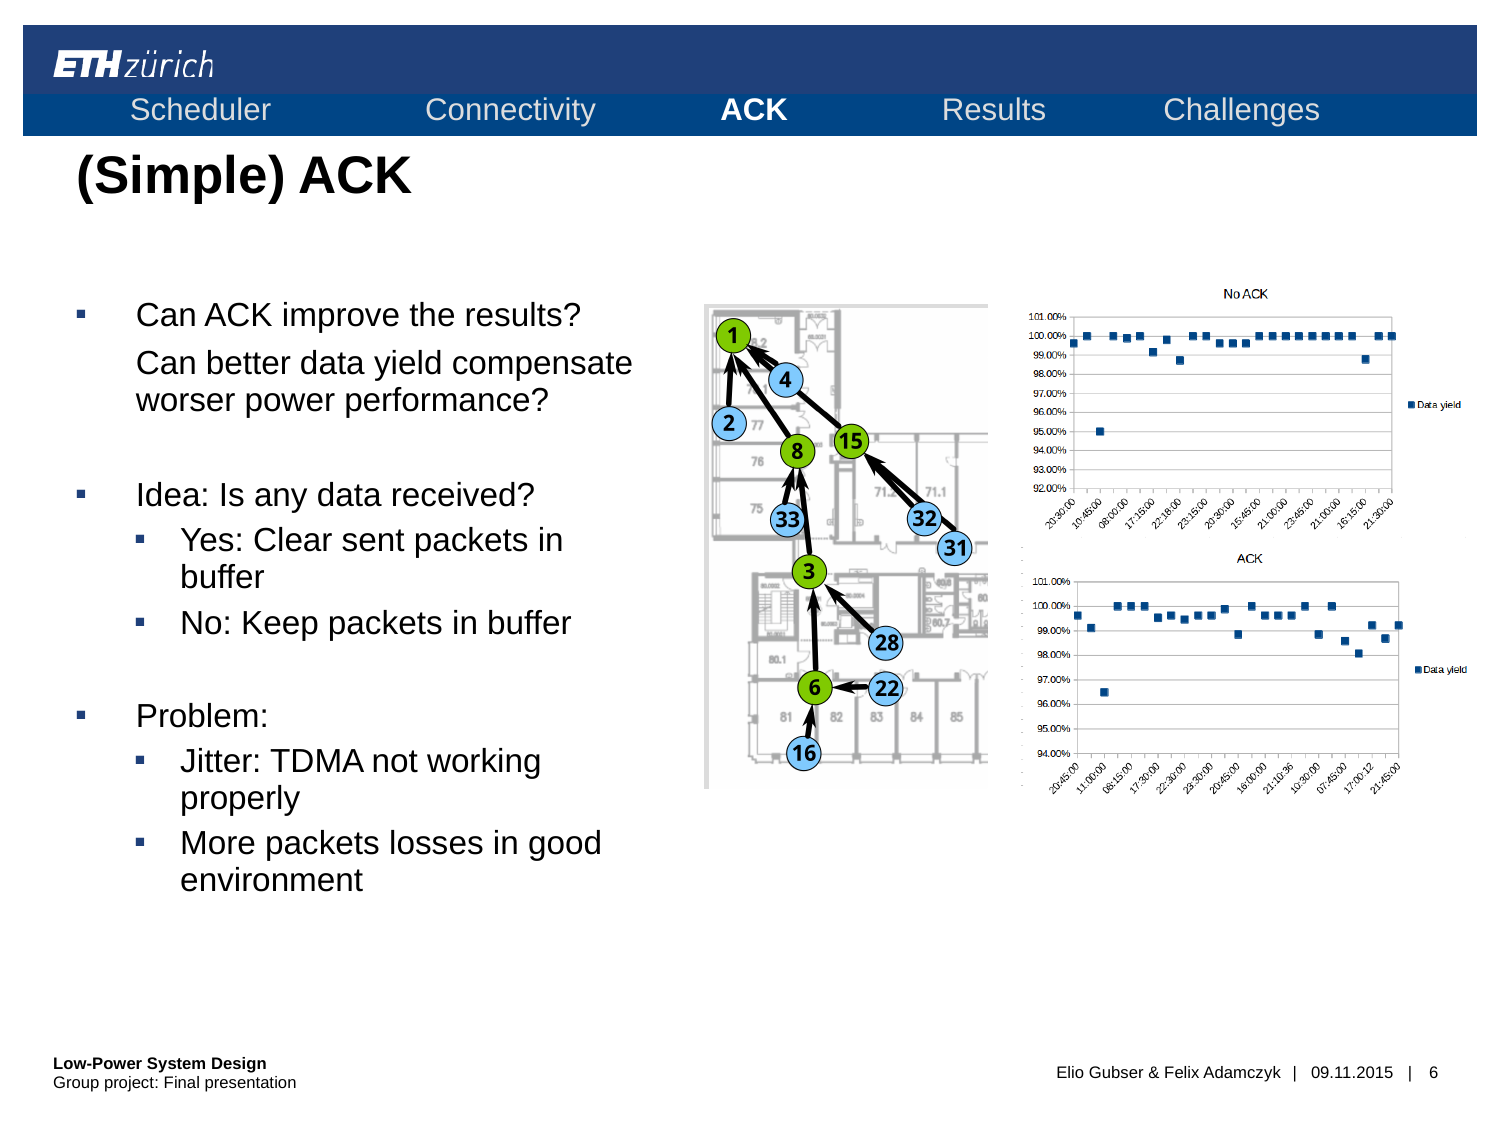

Scheduler			Connectivity		ACK			Results		Challenges
# (Simple) ACK
Can ACK improve the results?
Can better data yield compensate worser power performance?
Idea: Is any data received?
Yes: Clear sent packets in buffer
No: Keep packets in buffer
Problem:
Jitter: TDMA not working properly
More packets losses in good environment
Elio Gubser & Felix Adamczyk
09.11.2015
6